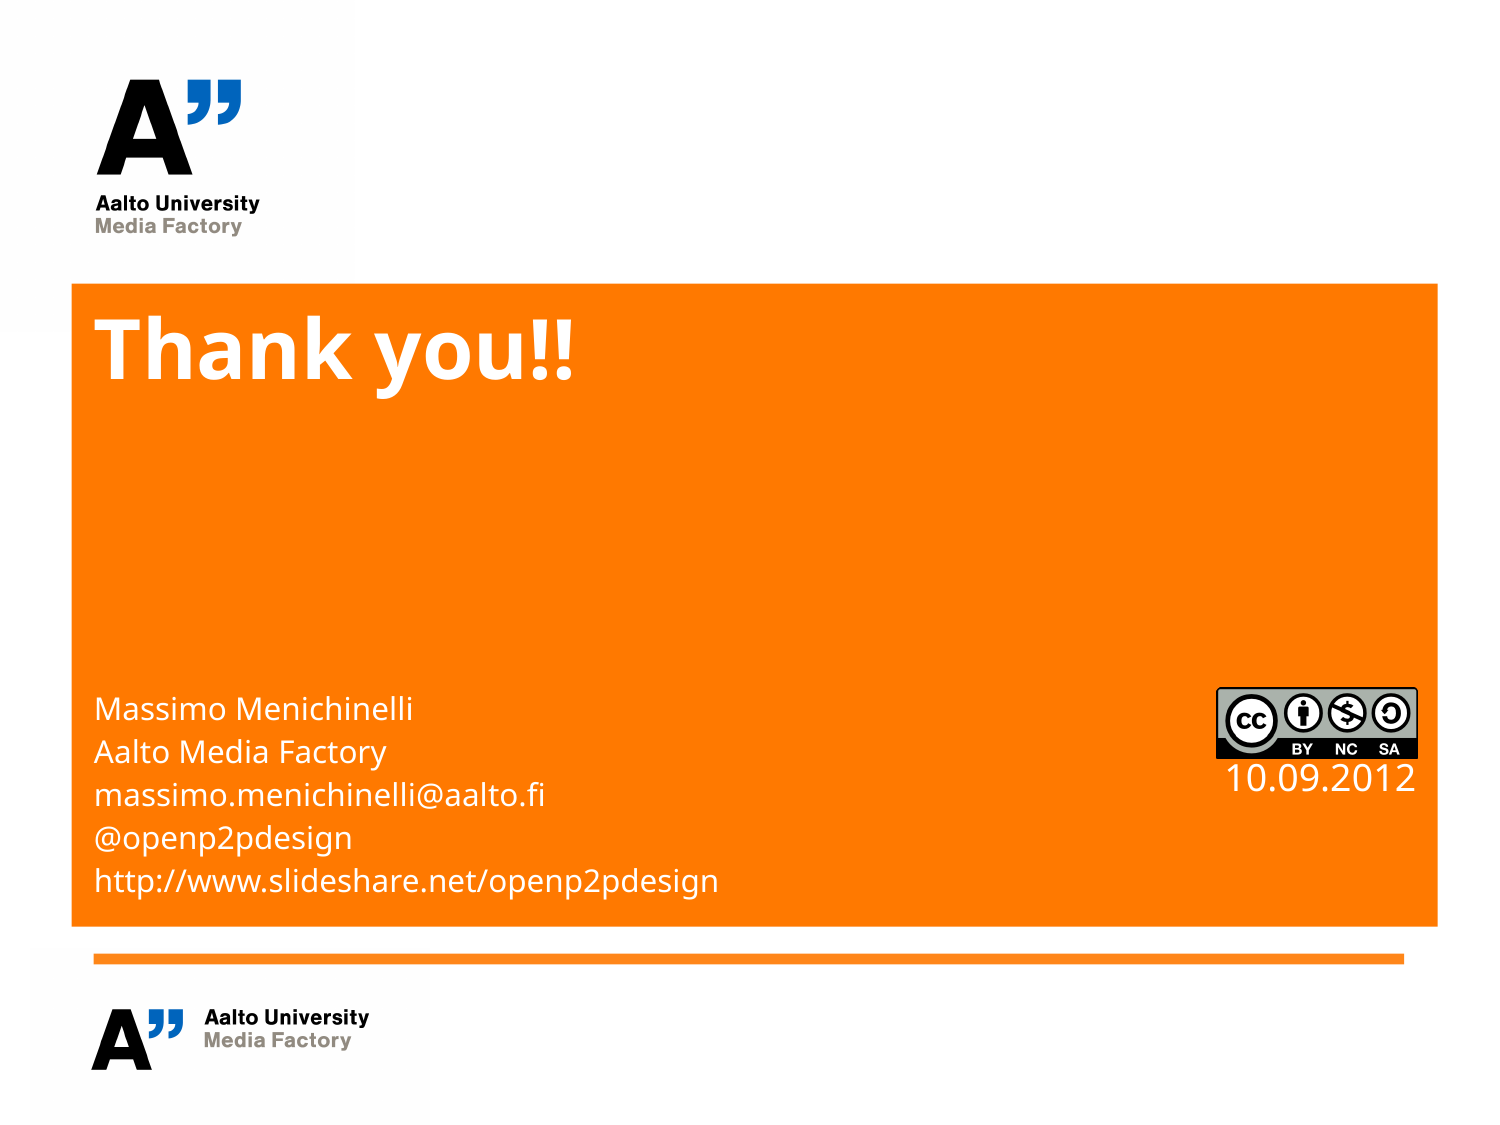

#
Thank you!!
Massimo Menichinelli
Aalto Media Factory
massimo.menichinelli@aalto.fi
@openp2pdesign
http://www.slideshare.net/openp2pdesign
10.09.2012